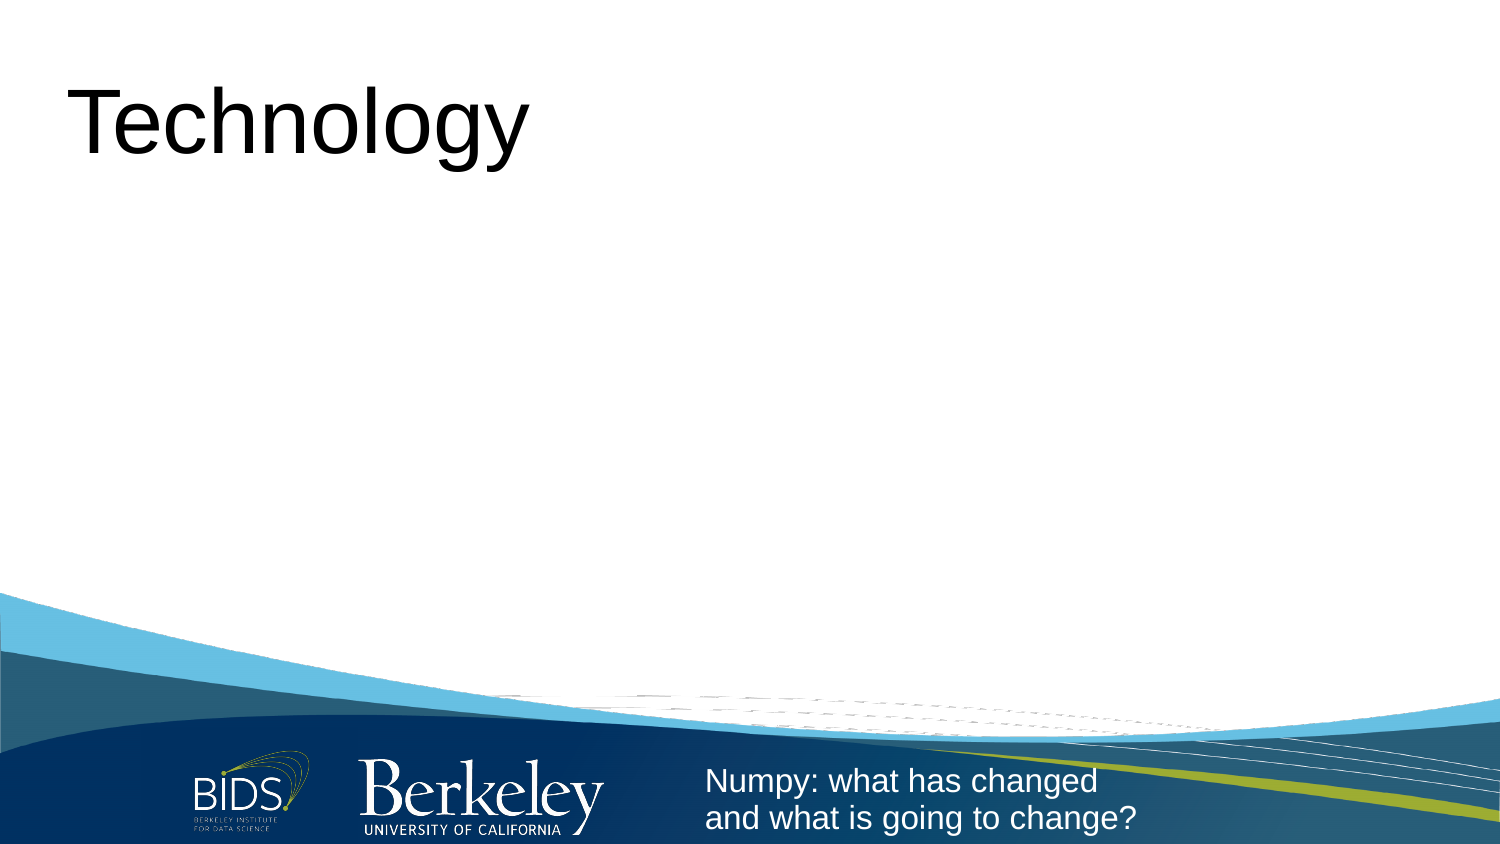

# Technology
Numpy: what has changed
and what is going to change?